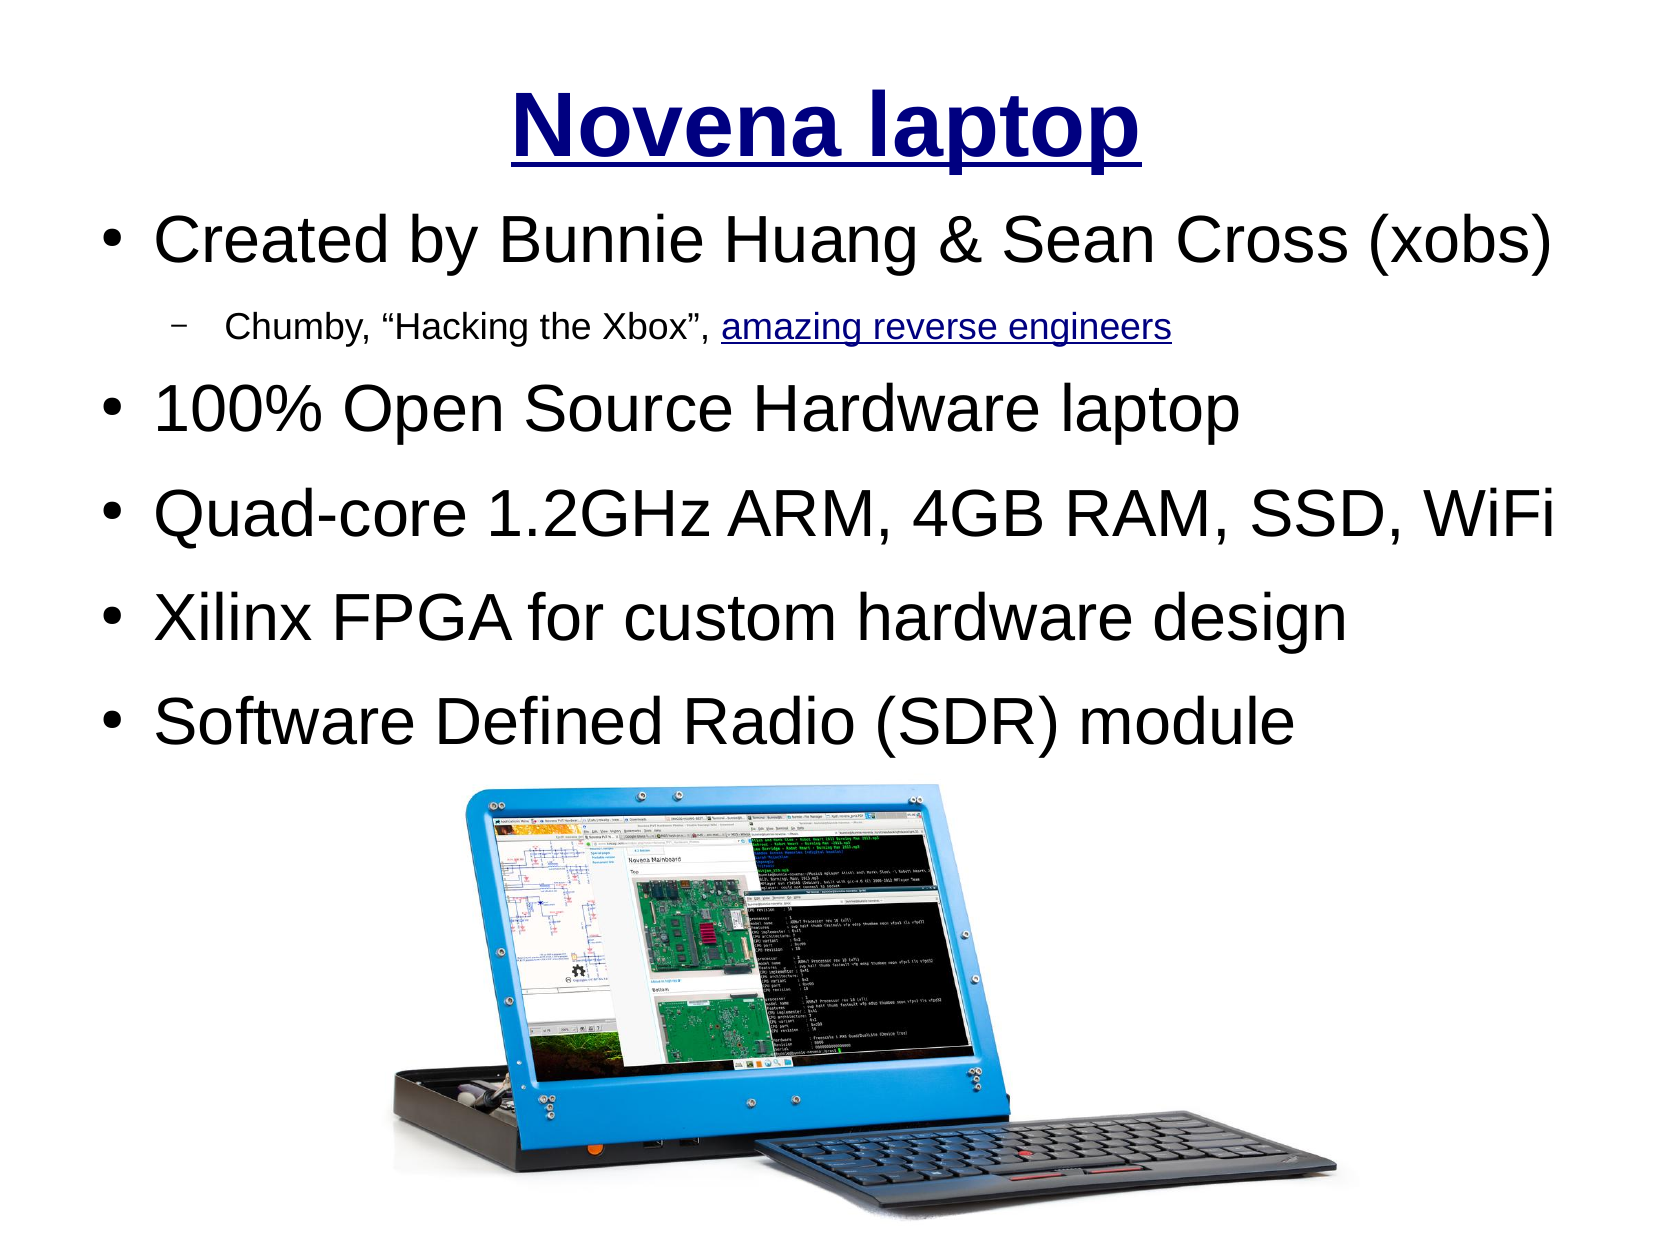

# Novena laptop
Created by Bunnie Huang & Sean Cross (xobs)
Chumby, “Hacking the Xbox”, amazing reverse engineers
100% Open Source Hardware laptop
Quad-core 1.2GHz ARM, 4GB RAM, SSD, WiFi
Xilinx FPGA for custom hardware design
Software Defined Radio (SDR) module